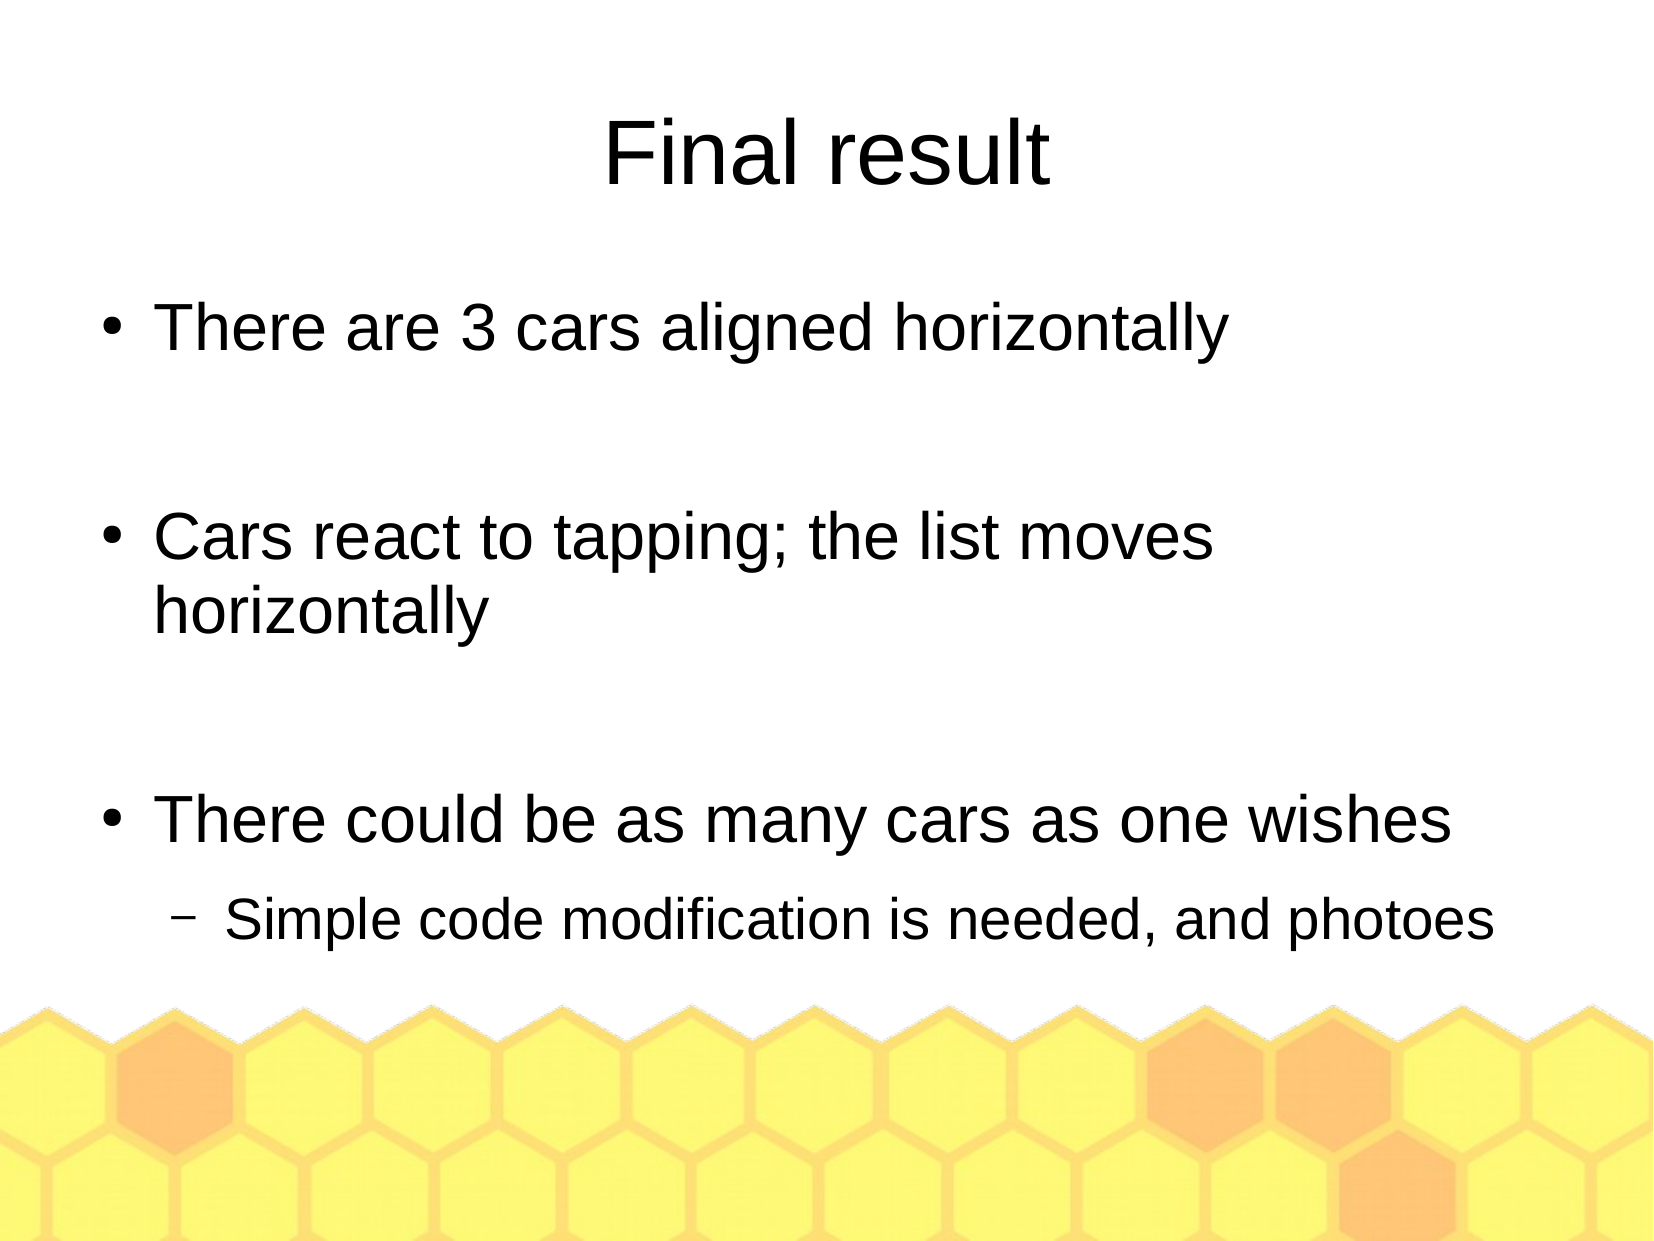

# Final result
There are 3 cars aligned horizontally
Cars react to tapping; the list moves horizontally
There could be as many cars as one wishes
Simple code modification is needed, and photoes